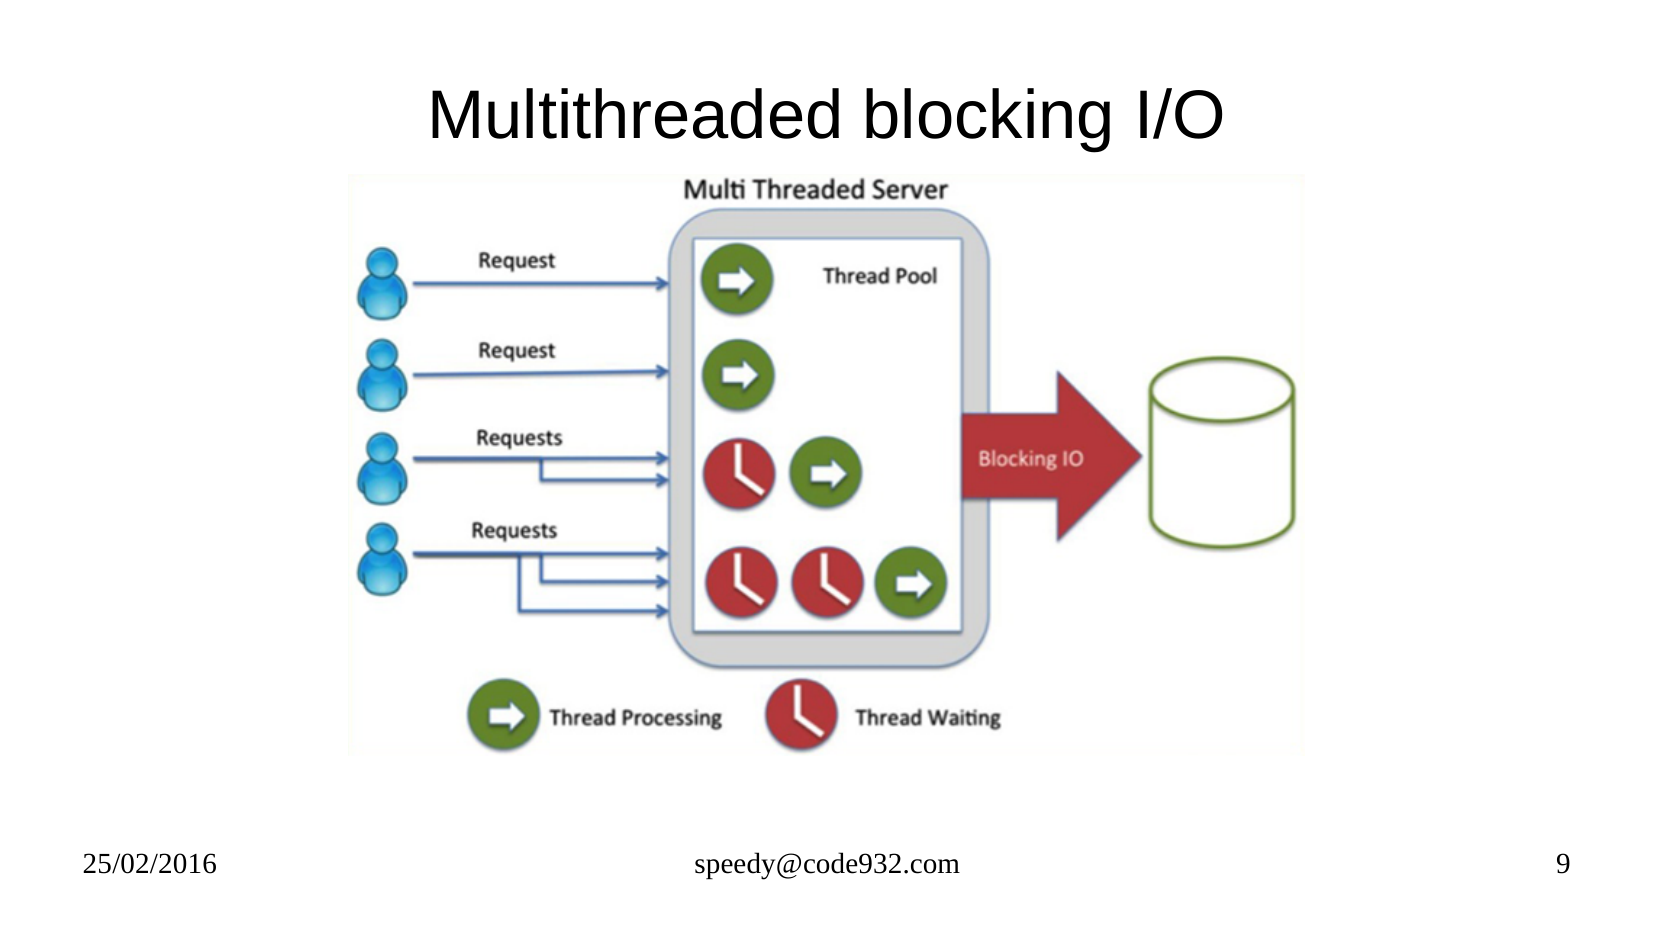

# Multithreaded blocking I/O
25/02/2016
speedy@code932.com
9